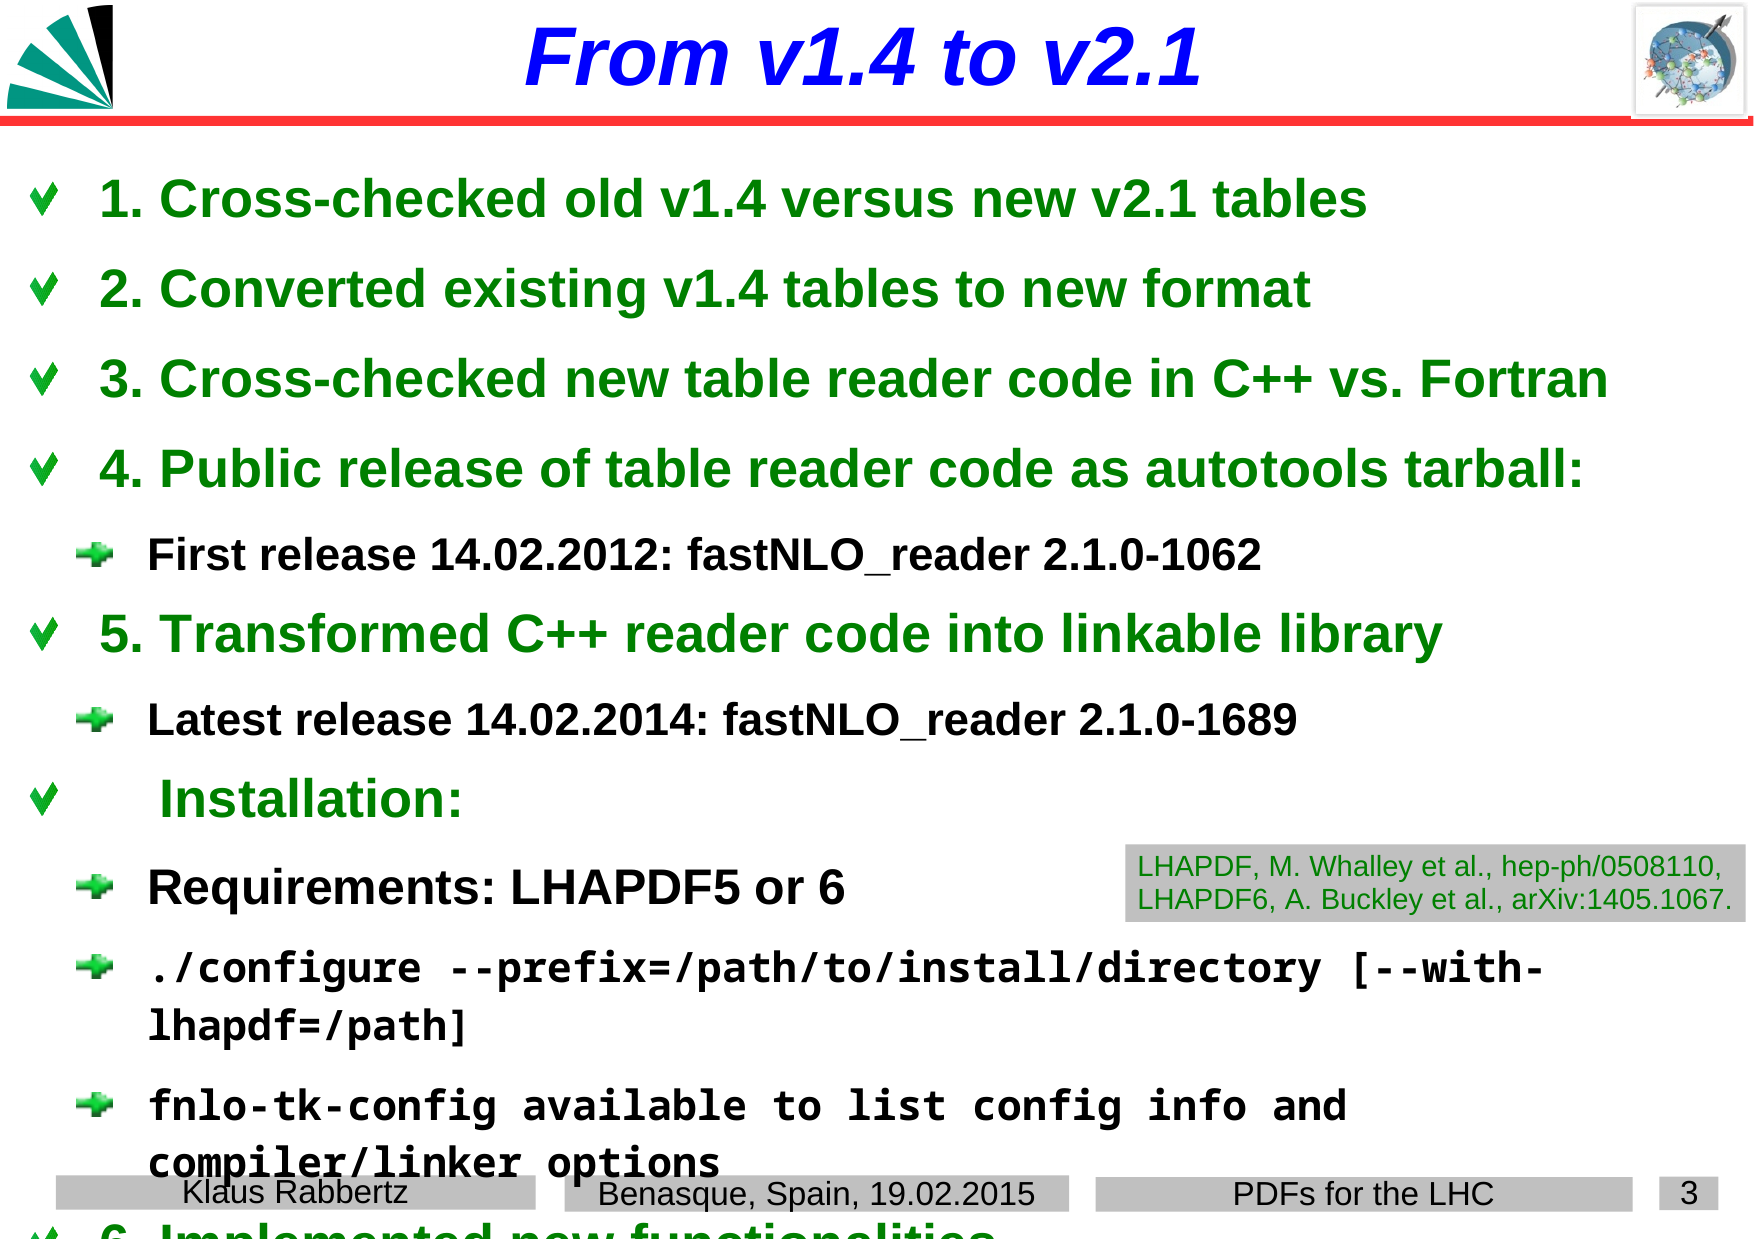

# From v1.4 to v2.1
1. Cross-checked old v1.4 versus new v2.1 tables
2. Converted existing v1.4 tables to new format
3. Cross-checked new table reader code in C++ vs. Fortran
4. Public release of table reader code as autotools tarball:
First release 14.02.2012: fastNLO_reader 2.1.0-1062
5. Transformed C++ reader code into linkable library
Latest release 14.02.2014: fastNLO_reader 2.1.0-1689
 Installation:
Requirements: LHAPDF5 or 6
./configure --prefix=/path/to/install/directory [--with-lhapdf=/path]
fnlo-tk-config available to list config info and compiler/linker options
6. Implemented new functionalities …
LHAPDF, M. Whalley et al., hep-ph/0508110,
LHAPDF6, A. Buckley et al., arXiv:1405.1067.